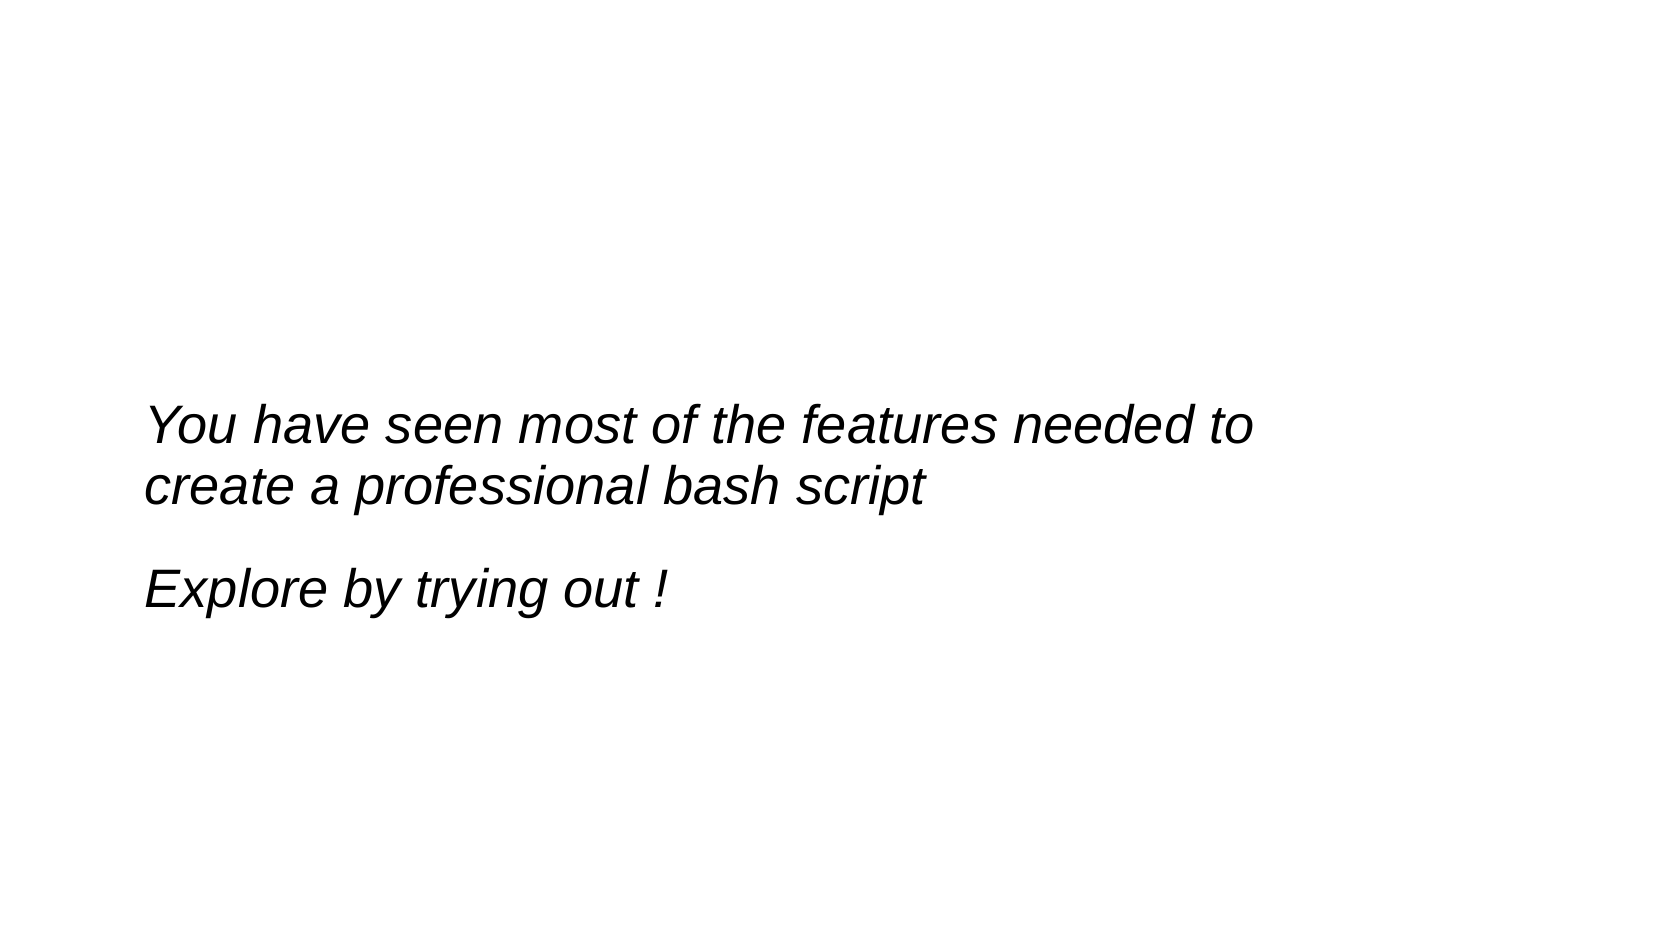

You have seen most of the features needed to
create a professional bash script
Explore by trying out !